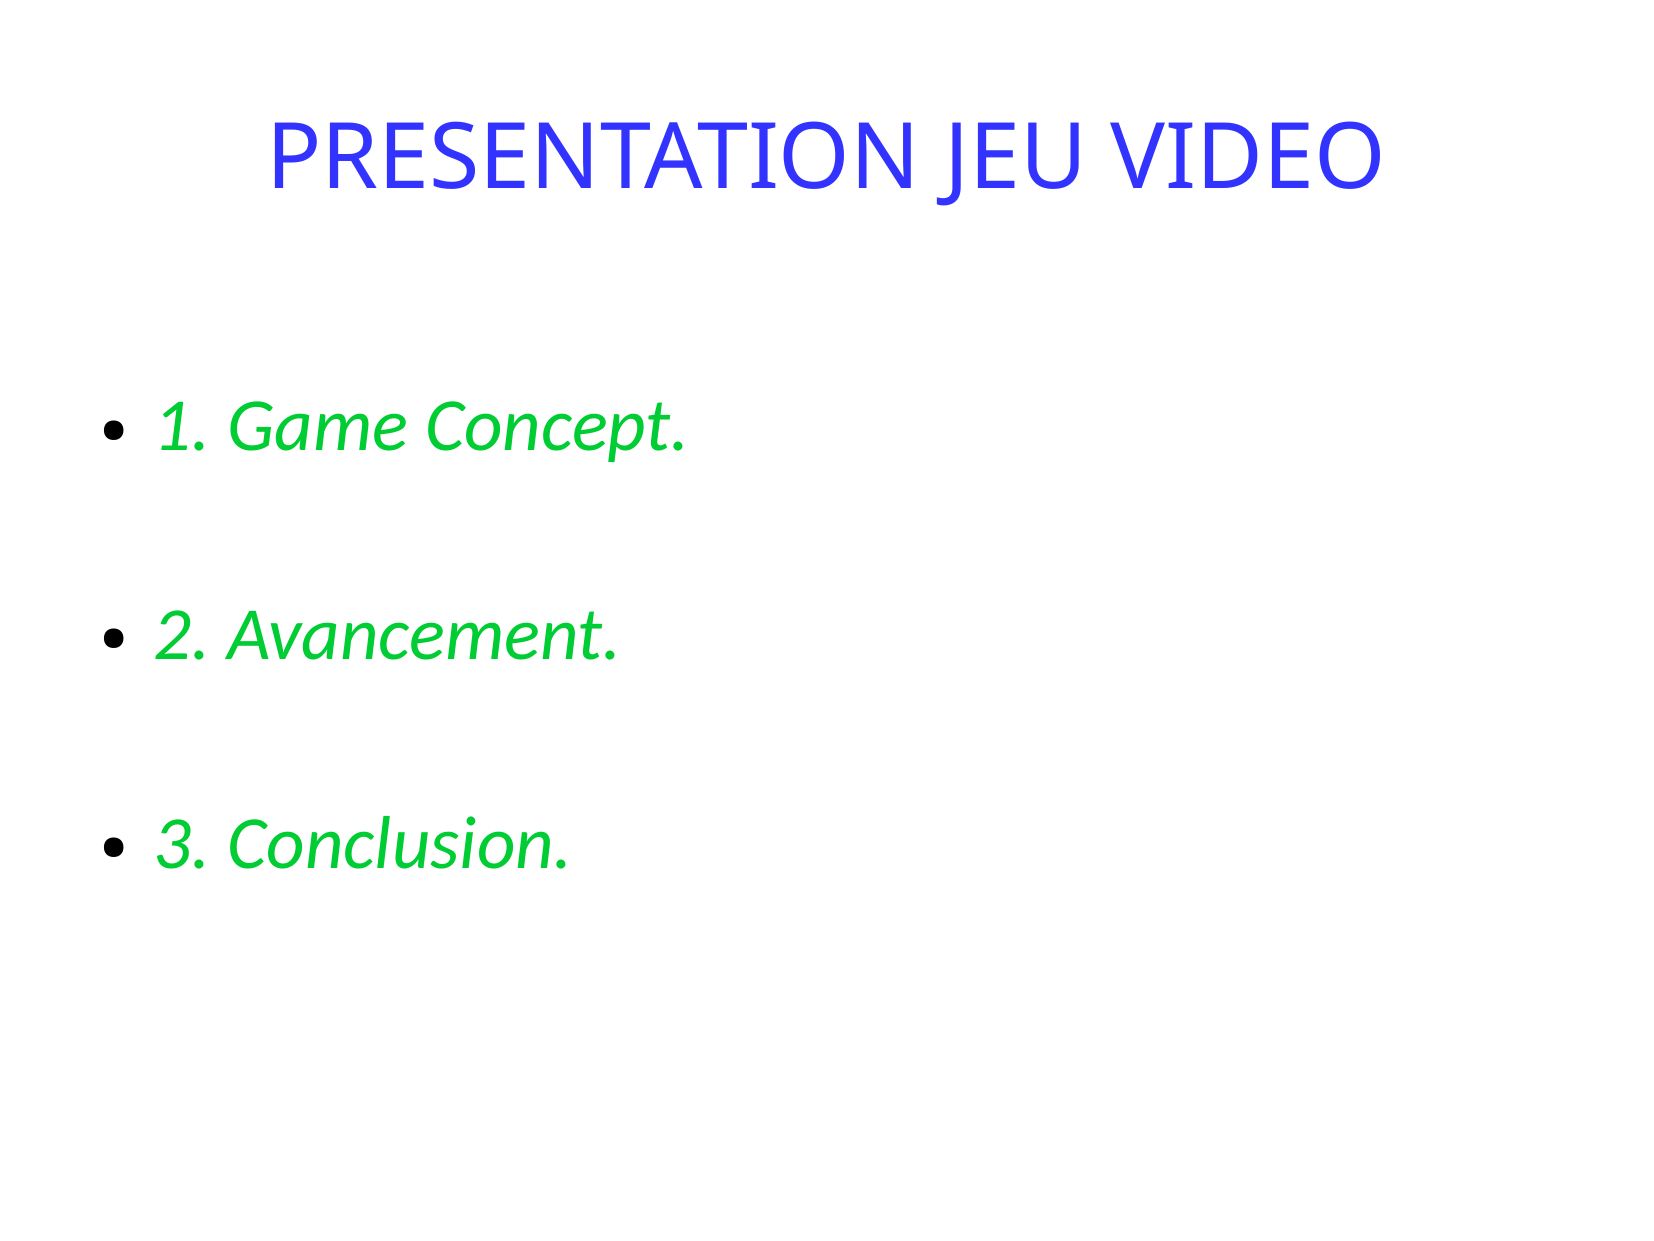

# PRESENTATION JEU VIDEO
1. Game Concept.
2. Avancement.
3. Conclusion.